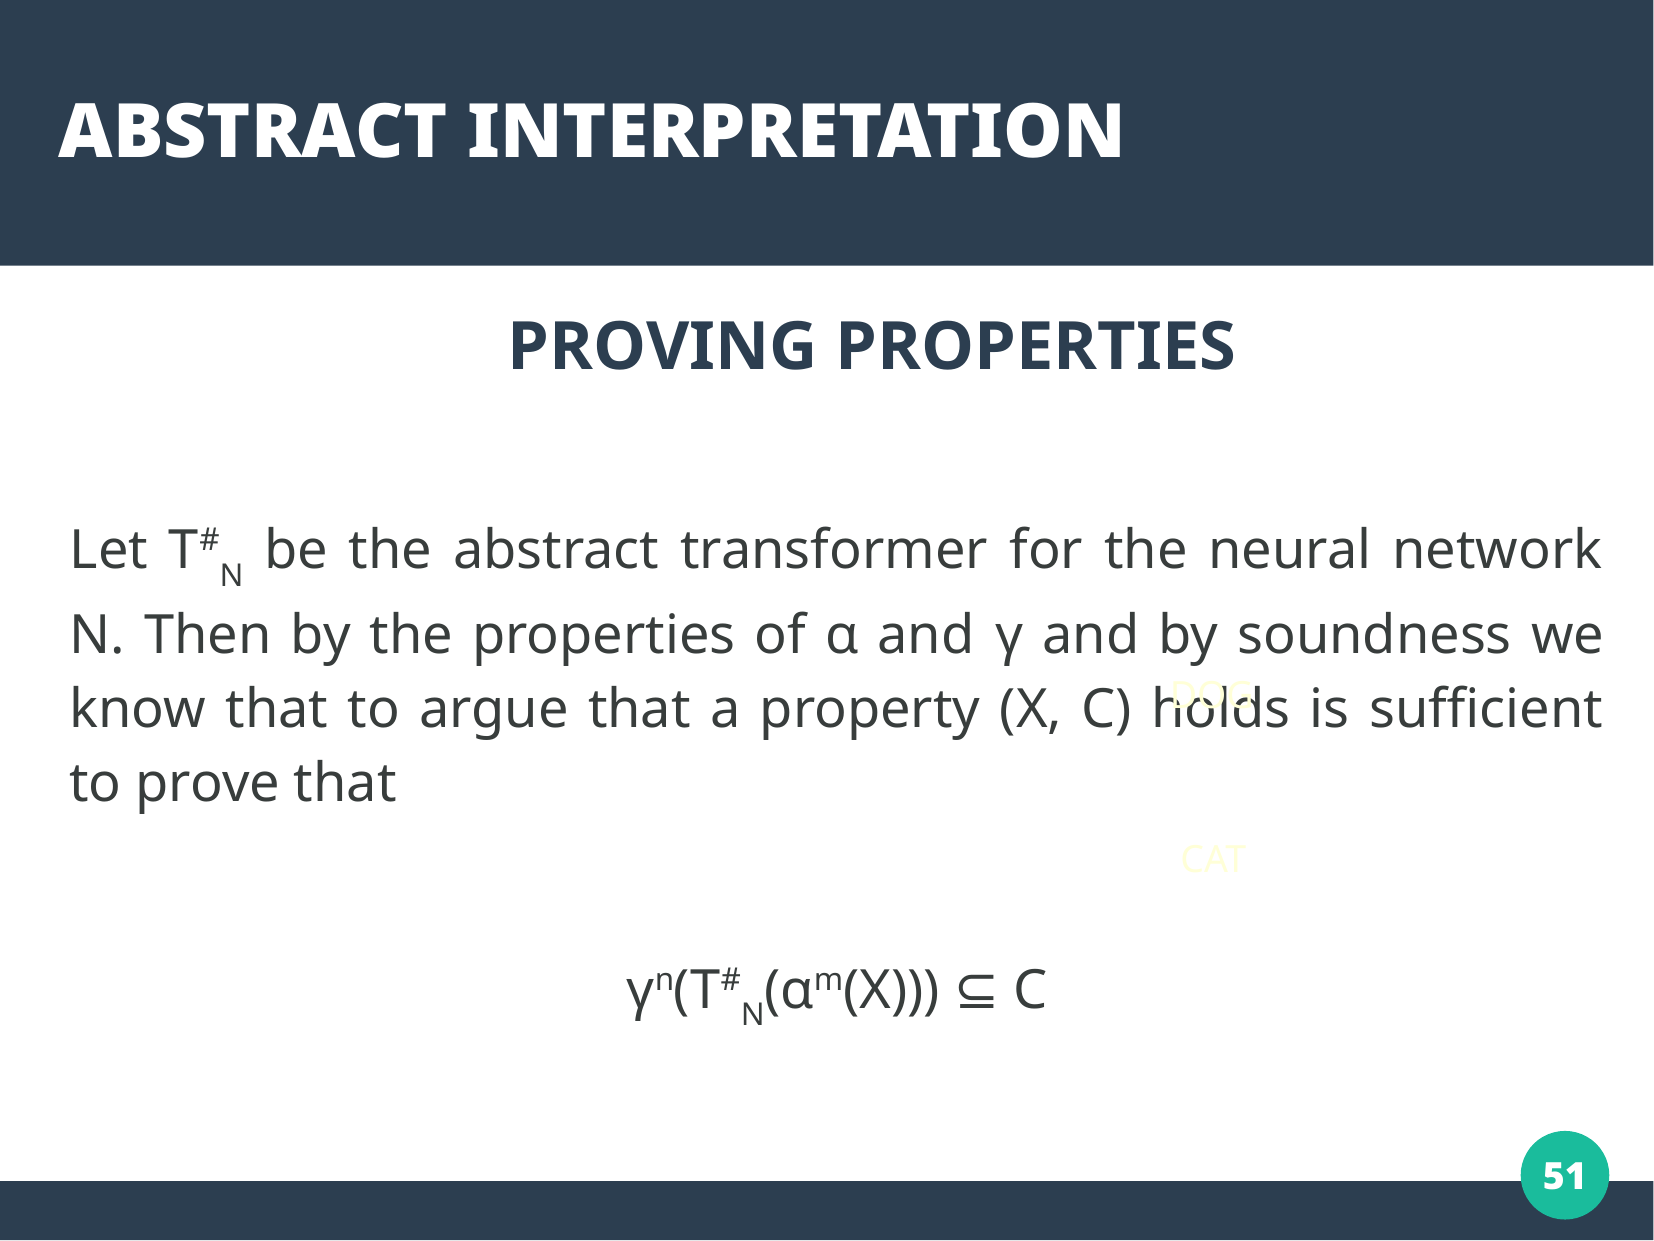

# ABSTRACT INTERPRETATION
PROVING PROPERTIES
Let T#N be the abstract transformer for the neural network N. Then by the properties of α and γ and by soundness we know that to argue that a property (X, C) holds is sufficient to prove that
γn(T#N(αm(X))) ⊆ C
DOG
CAT
51